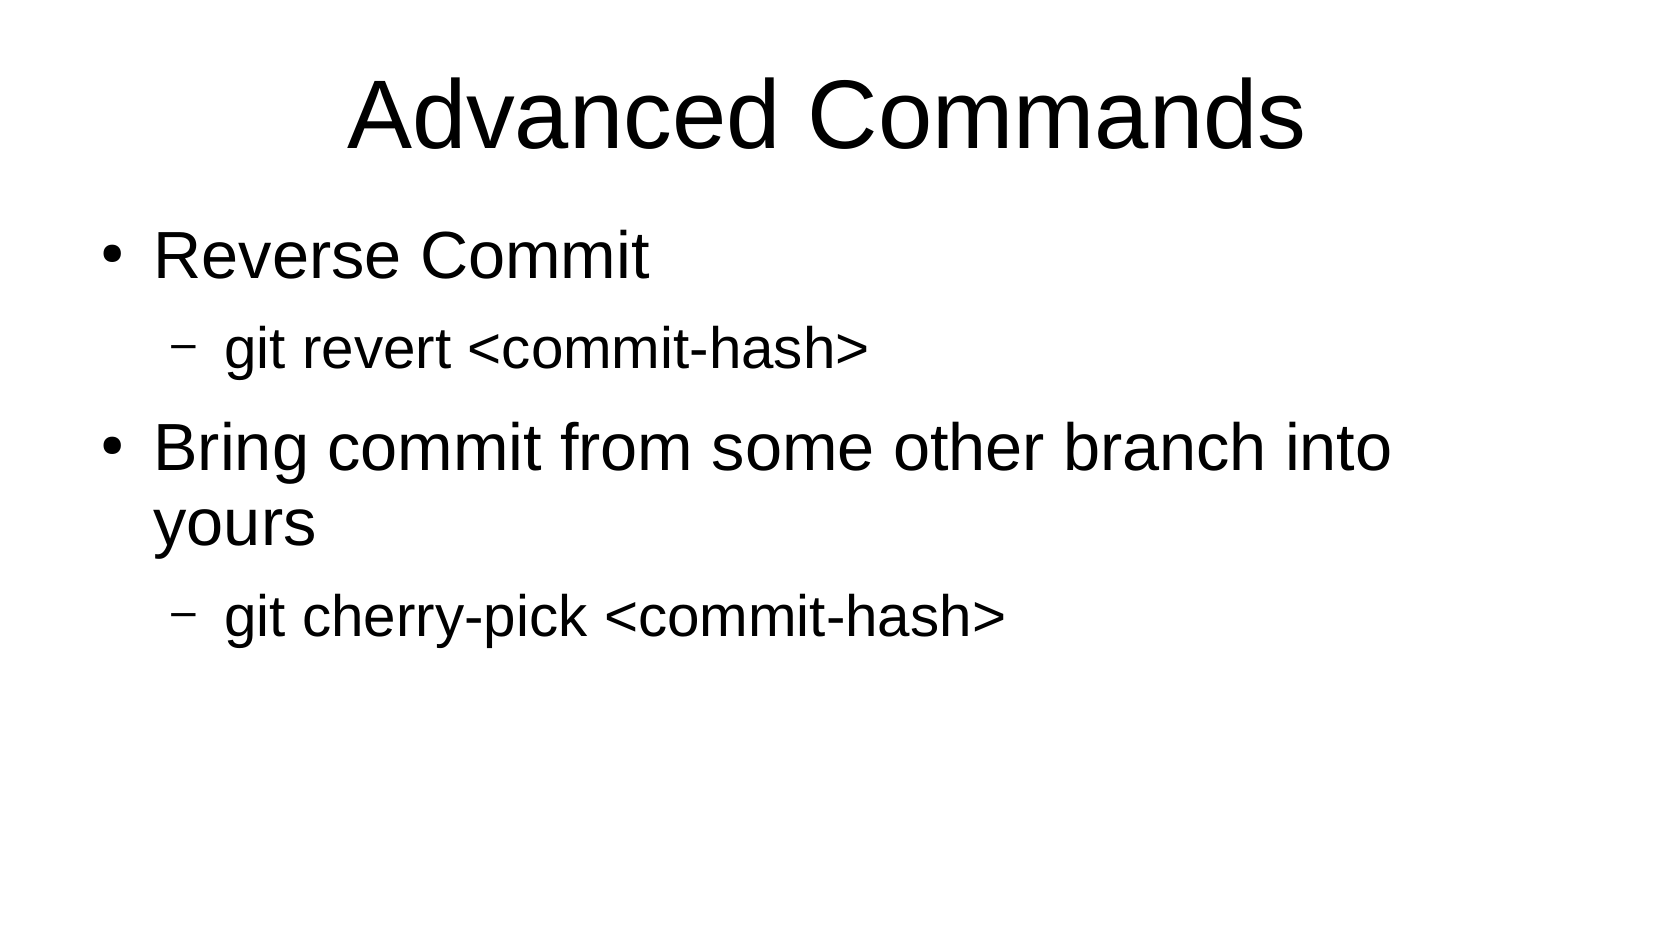

# Advanced Commands
Reverse Commit
git revert <commit-hash>
Bring commit from some other branch into yours
git cherry-pick <commit-hash>